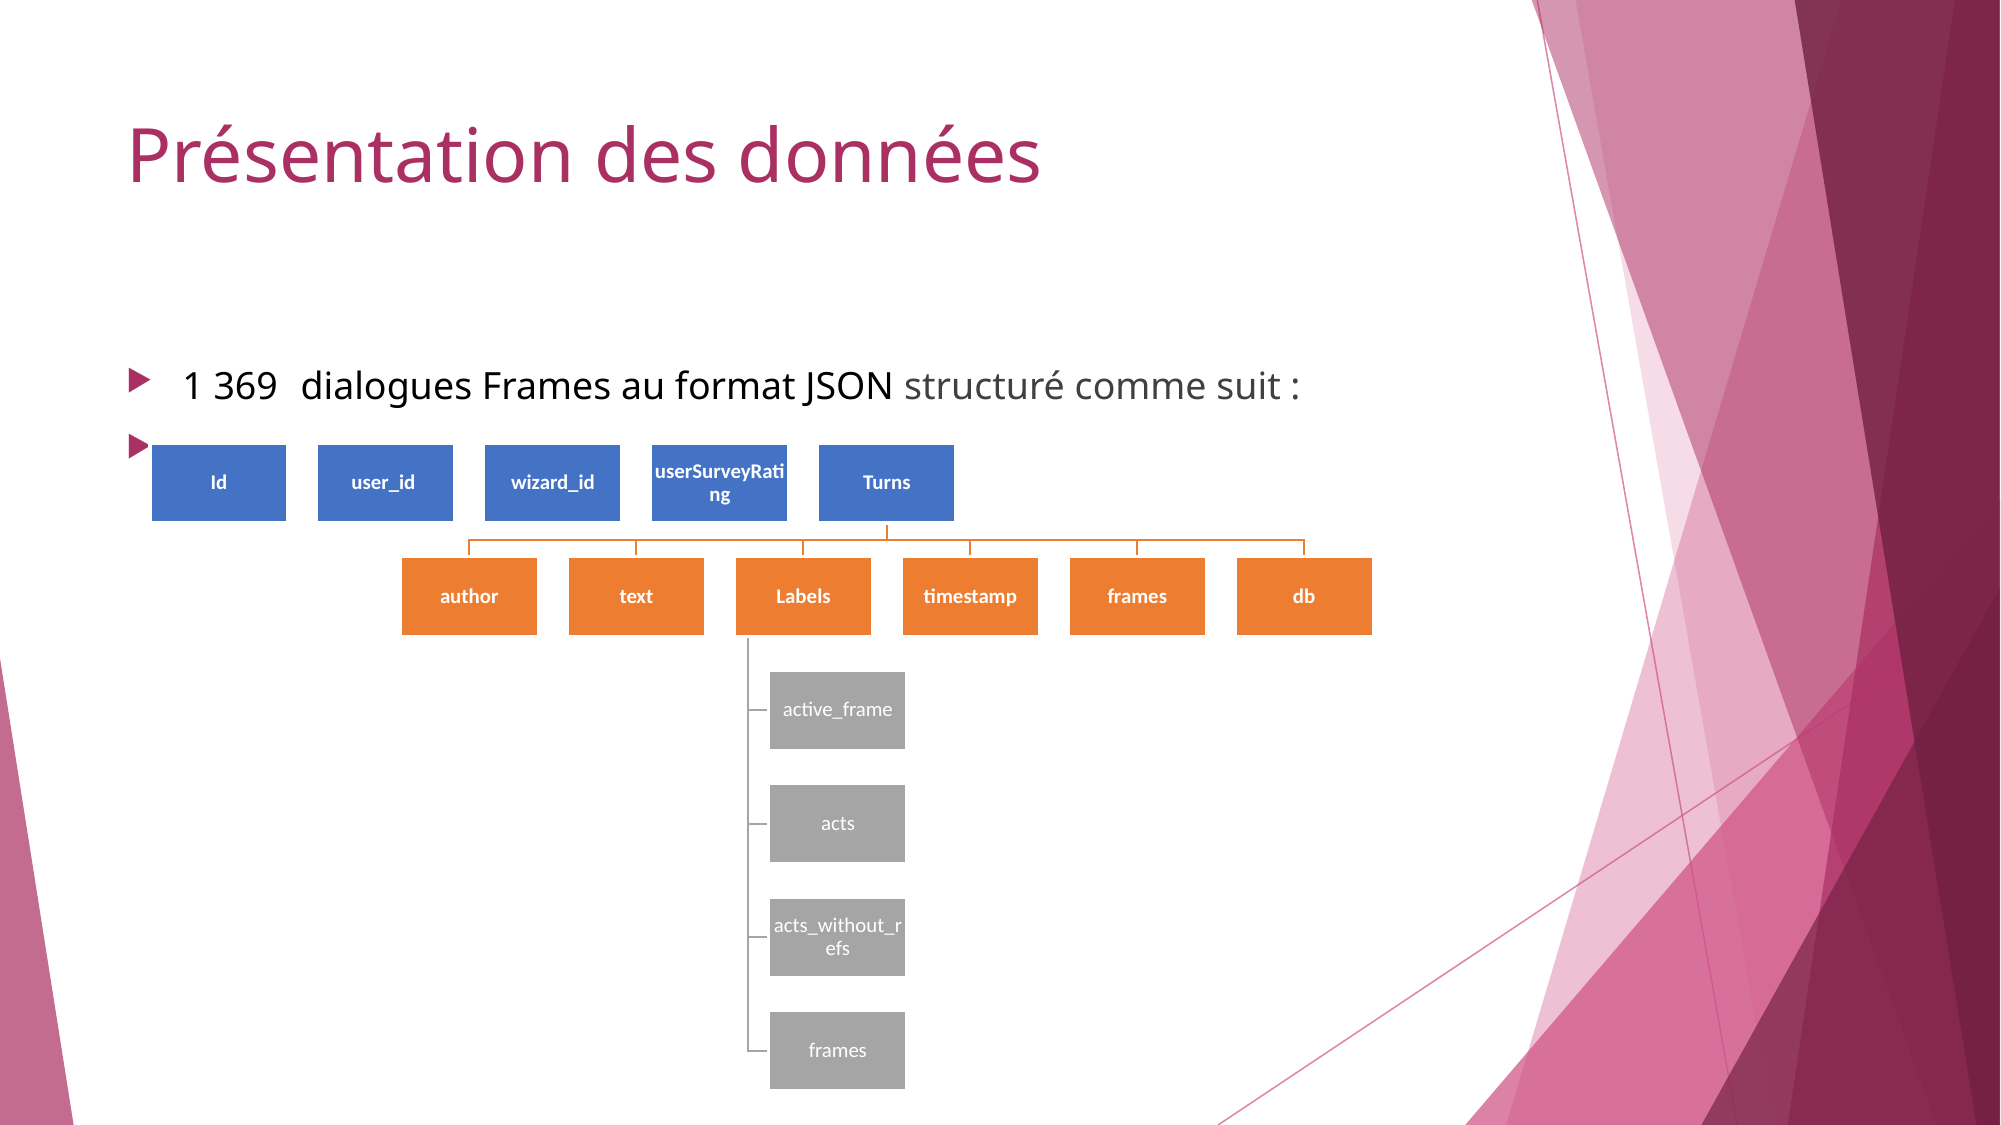

# Présentation des données
1 369 dialogues Frames au format JSON structuré comme suit :
Id
user_id
wizard_id
userSurveyRating
Turns
author
text
Labels
timestamp
frames
db
active_frame
acts
acts_without_refs
frames